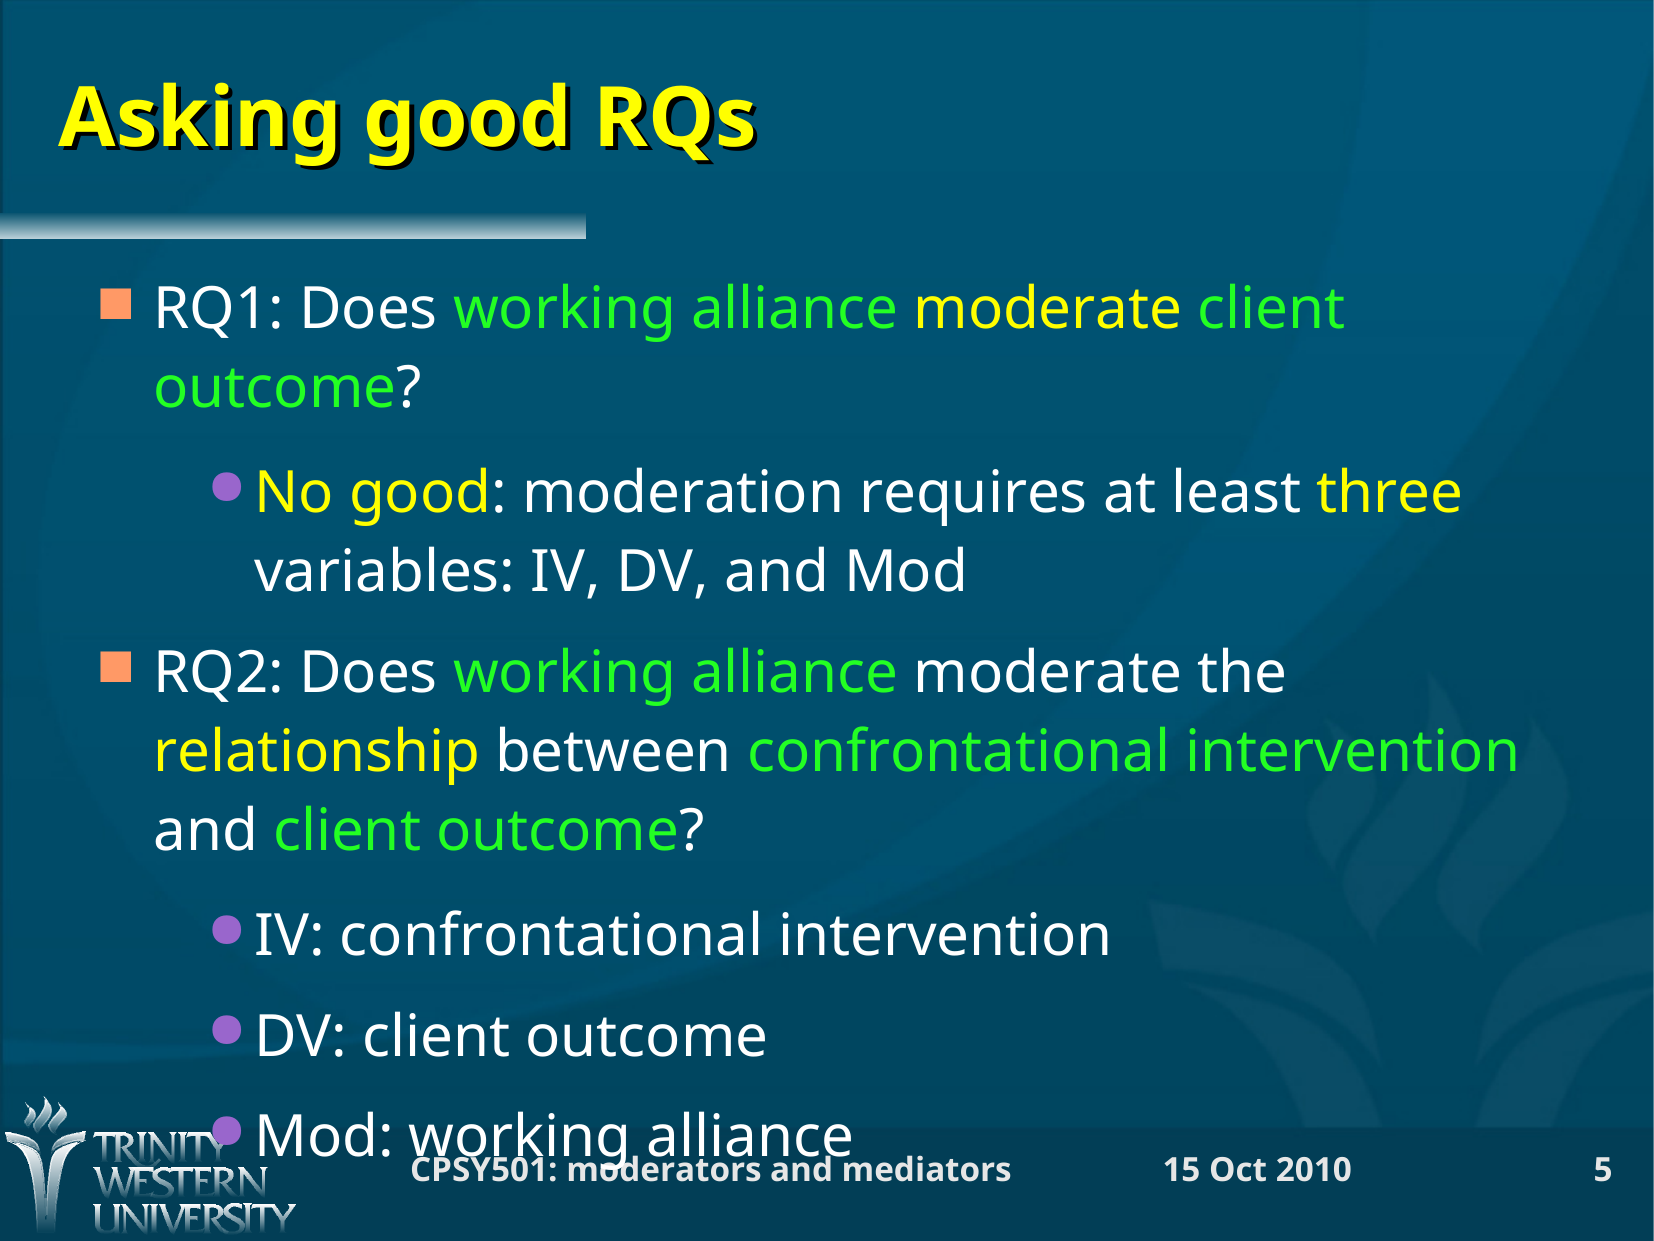

# Asking good RQs
RQ1: Does working alliance moderate client outcome?
No good: moderation requires at least three variables: IV, DV, and Mod
RQ2: Does working alliance moderate the relationship between confrontational intervention and client outcome?
IV: confrontational intervention
DV: client outcome
Mod: working alliance
CPSY501: moderators and mediators
15 Oct 2010
5